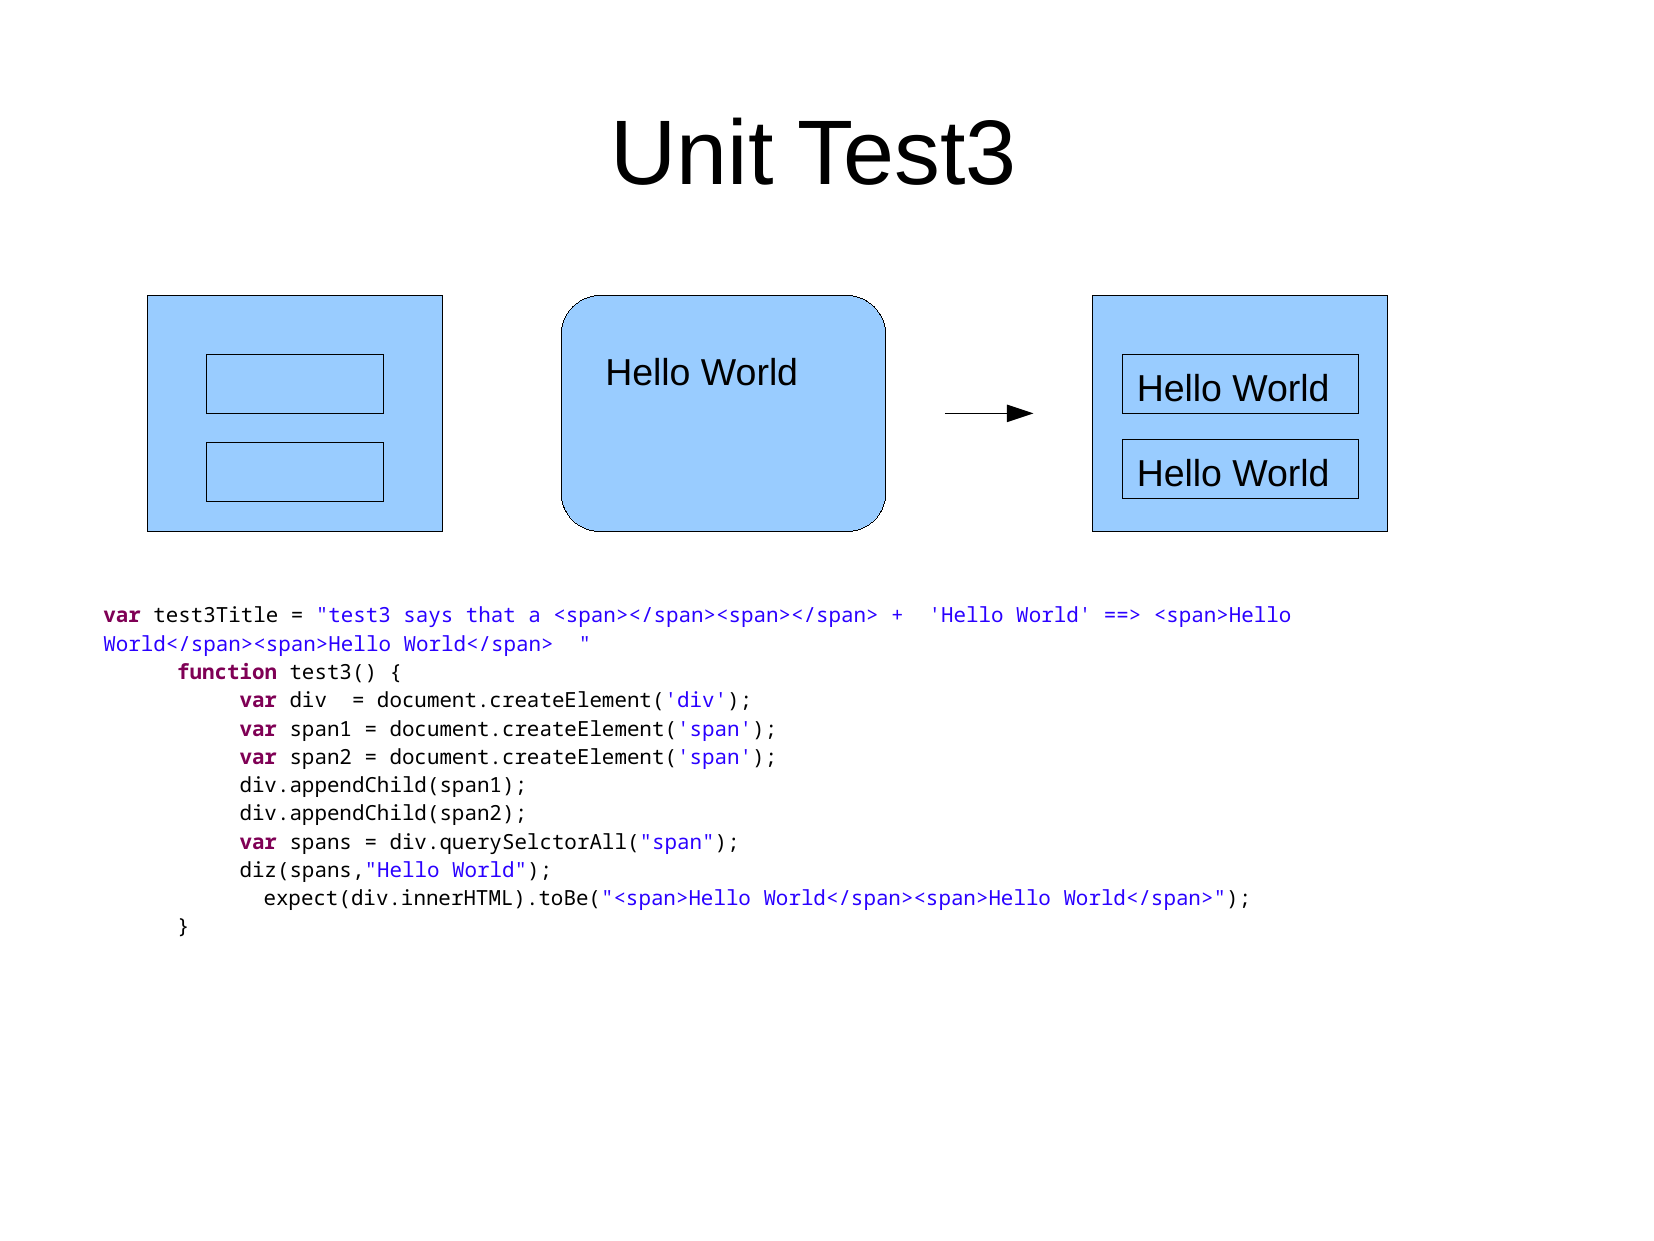

# Unit Test3
Hello World
Hello World
Hello World
var test3Title = "test3 says that a <span></span><span></span> + 'Hello World' ==> <span>Hello World</span><span>Hello World</span> "
	function test3() {
	 var div = document.createElement('div');
	 var span1 = document.createElement('span');
	 var span2 = document.createElement('span');
	 div.appendChild(span1);
	 div.appendChild(span2);
	 var spans = div.querySelctorAll("span");
	 diz(spans,"Hello World");
		 expect(div.innerHTML).toBe("<span>Hello World</span><span>Hello World</span>");
	}